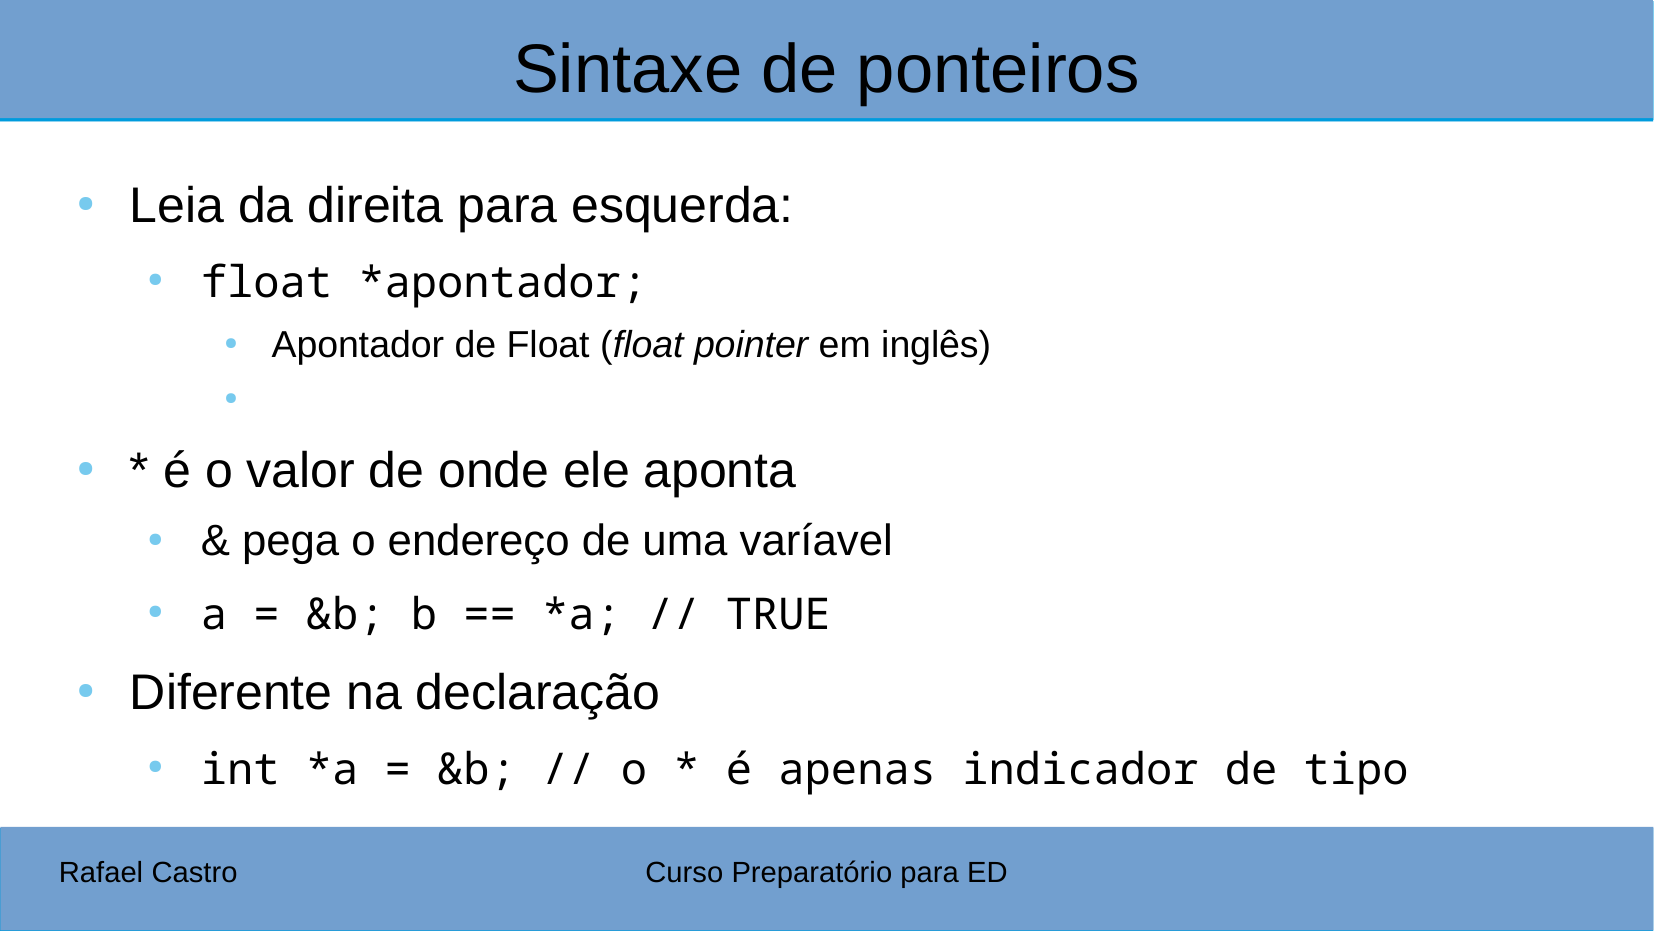

# Sintaxe de ponteiros
Leia da direita para esquerda:
float *apontador;
Apontador de Float (float pointer em inglês)
* é o valor de onde ele aponta
& pega o endereço de uma varíavel
a = &b; b == *a; // TRUE
Diferente na declaração
int *a = &b; // o * é apenas indicador de tipo
Curso Preparatório para ED